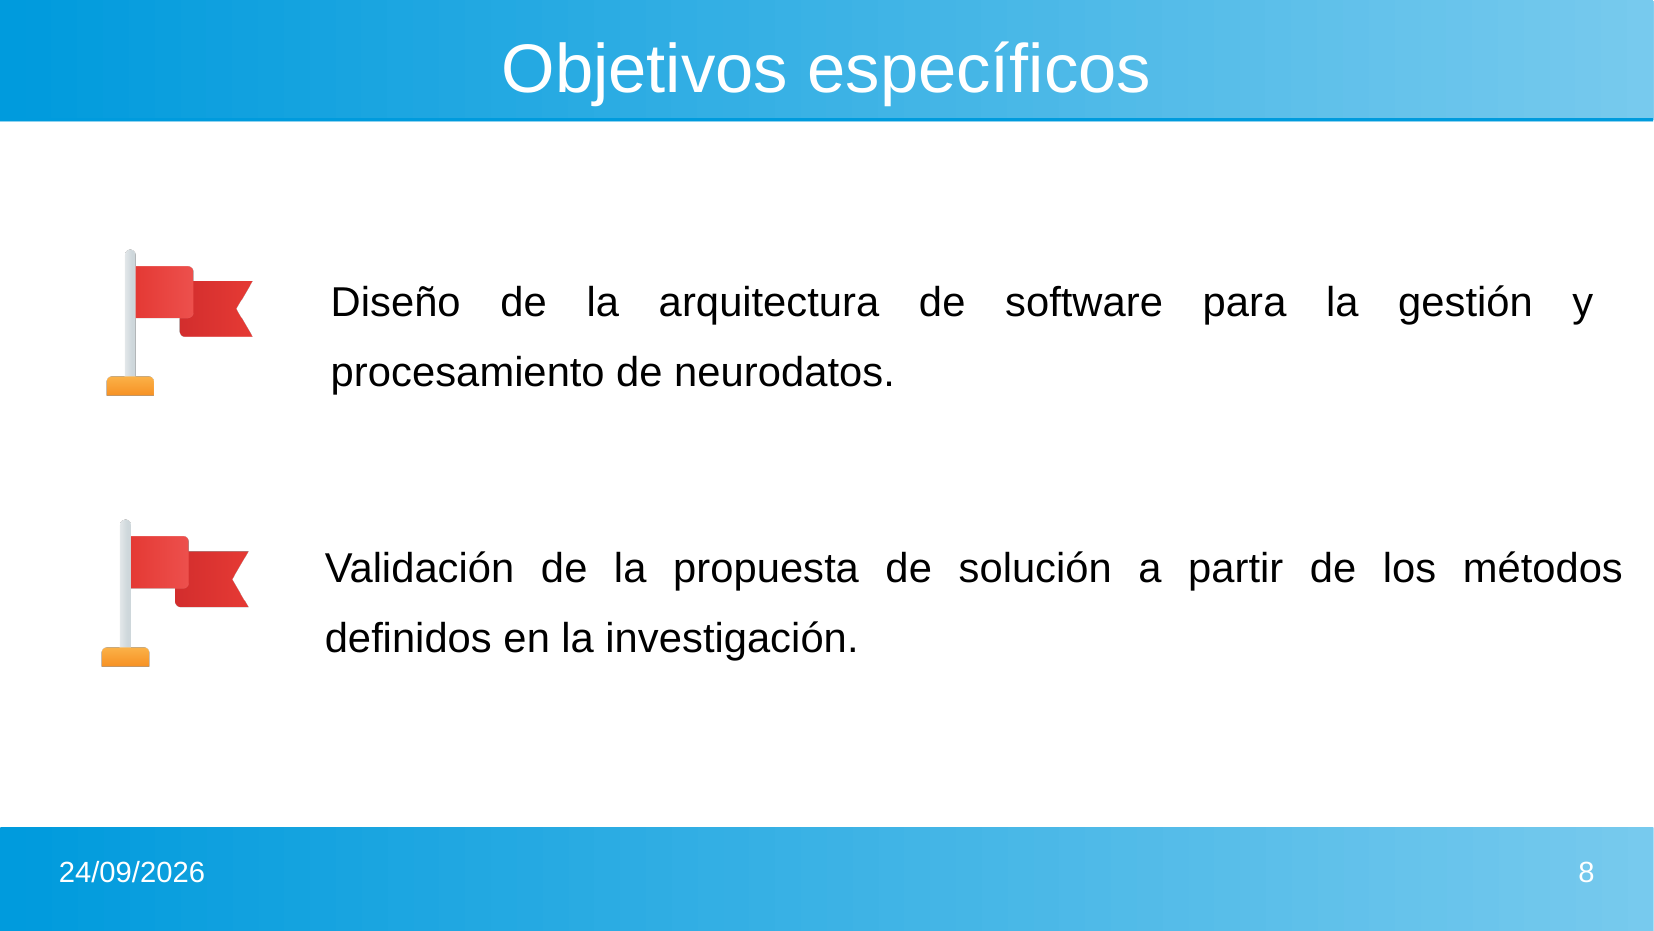

# Objetivos específicos
Diseño de la arquitectura de software para la gestión y procesamiento de neurodatos.
Validación de la propuesta de solución a partir de los métodos definidos en la investigación.
8